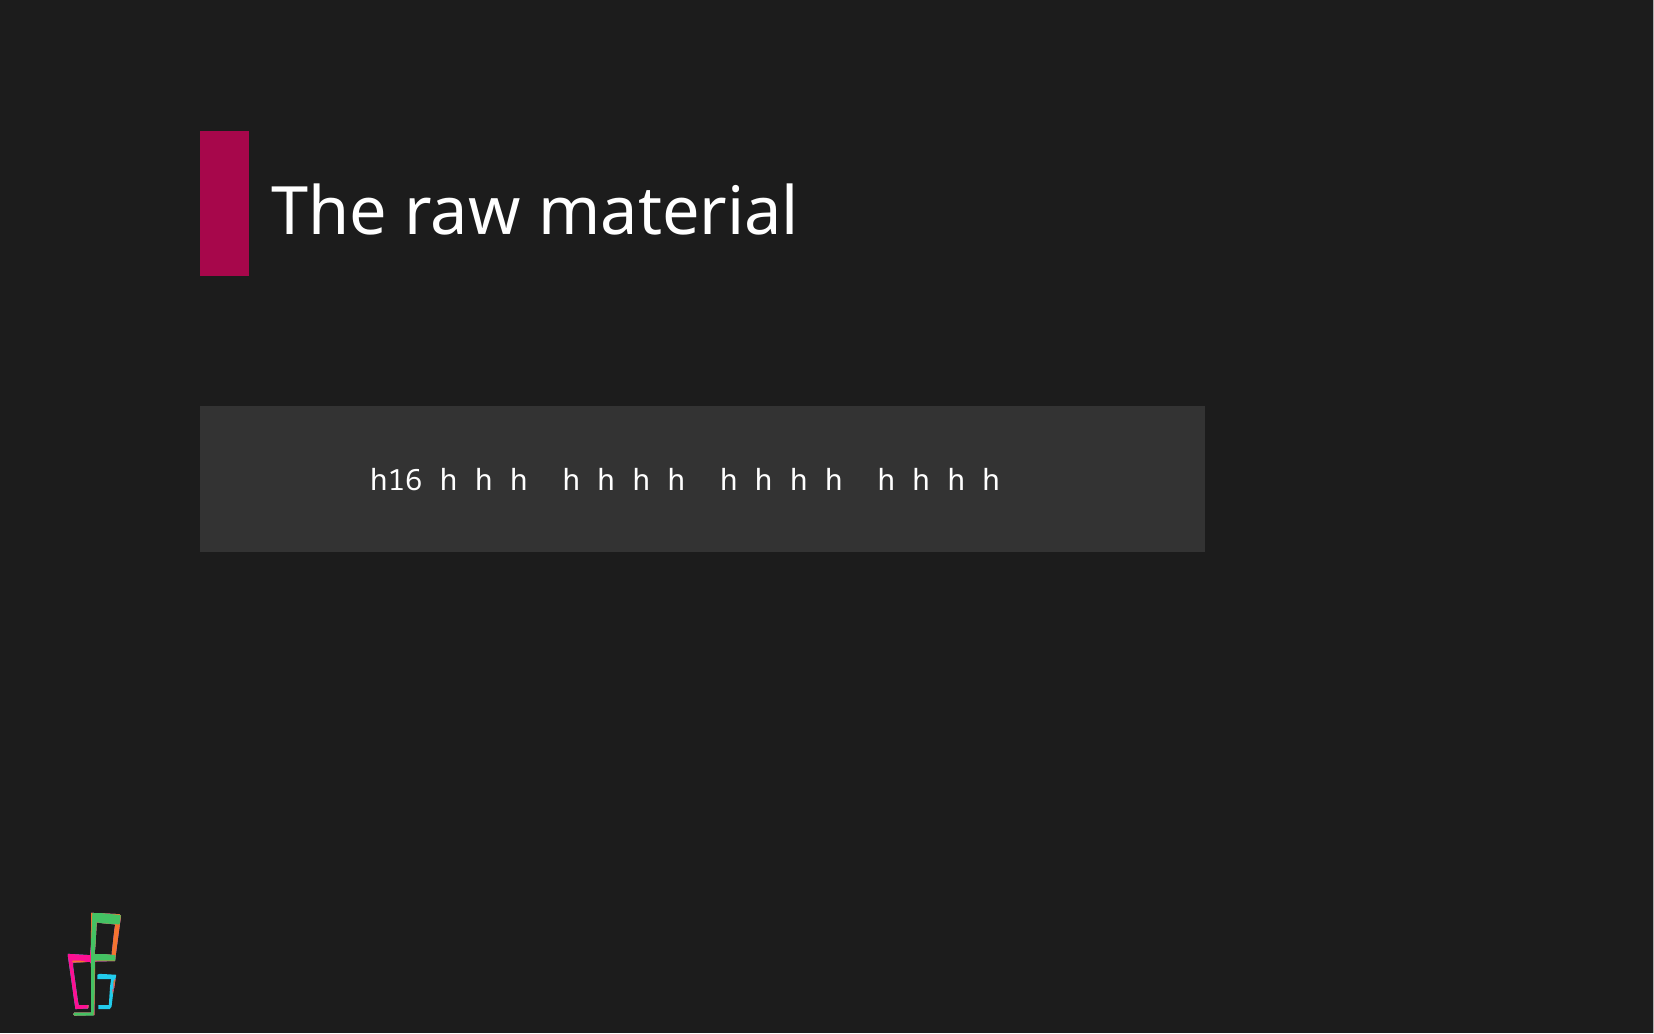

# The raw material
h16 h h h h h h h h h h h h h h h